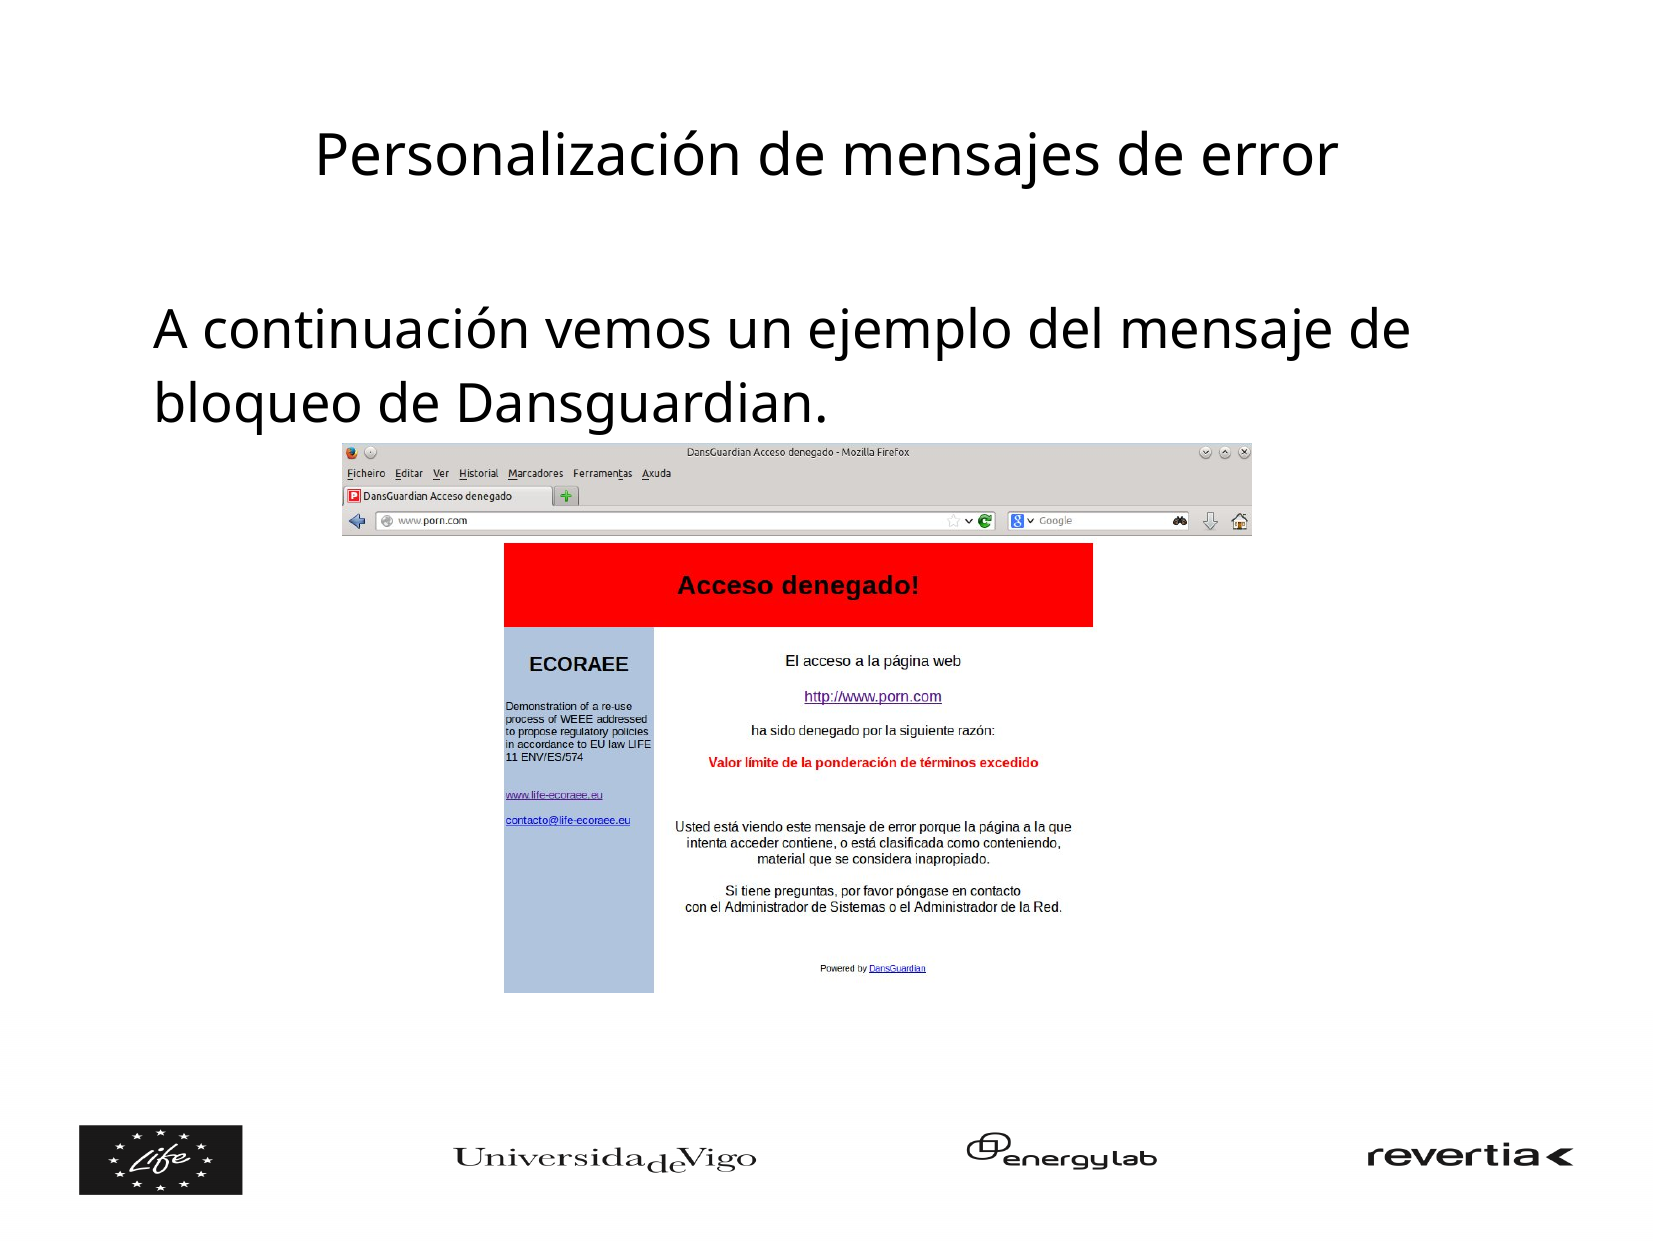

# Personalización de mensajes de error
A continuación vemos un ejemplo del mensaje de bloqueo de Dansguardian.